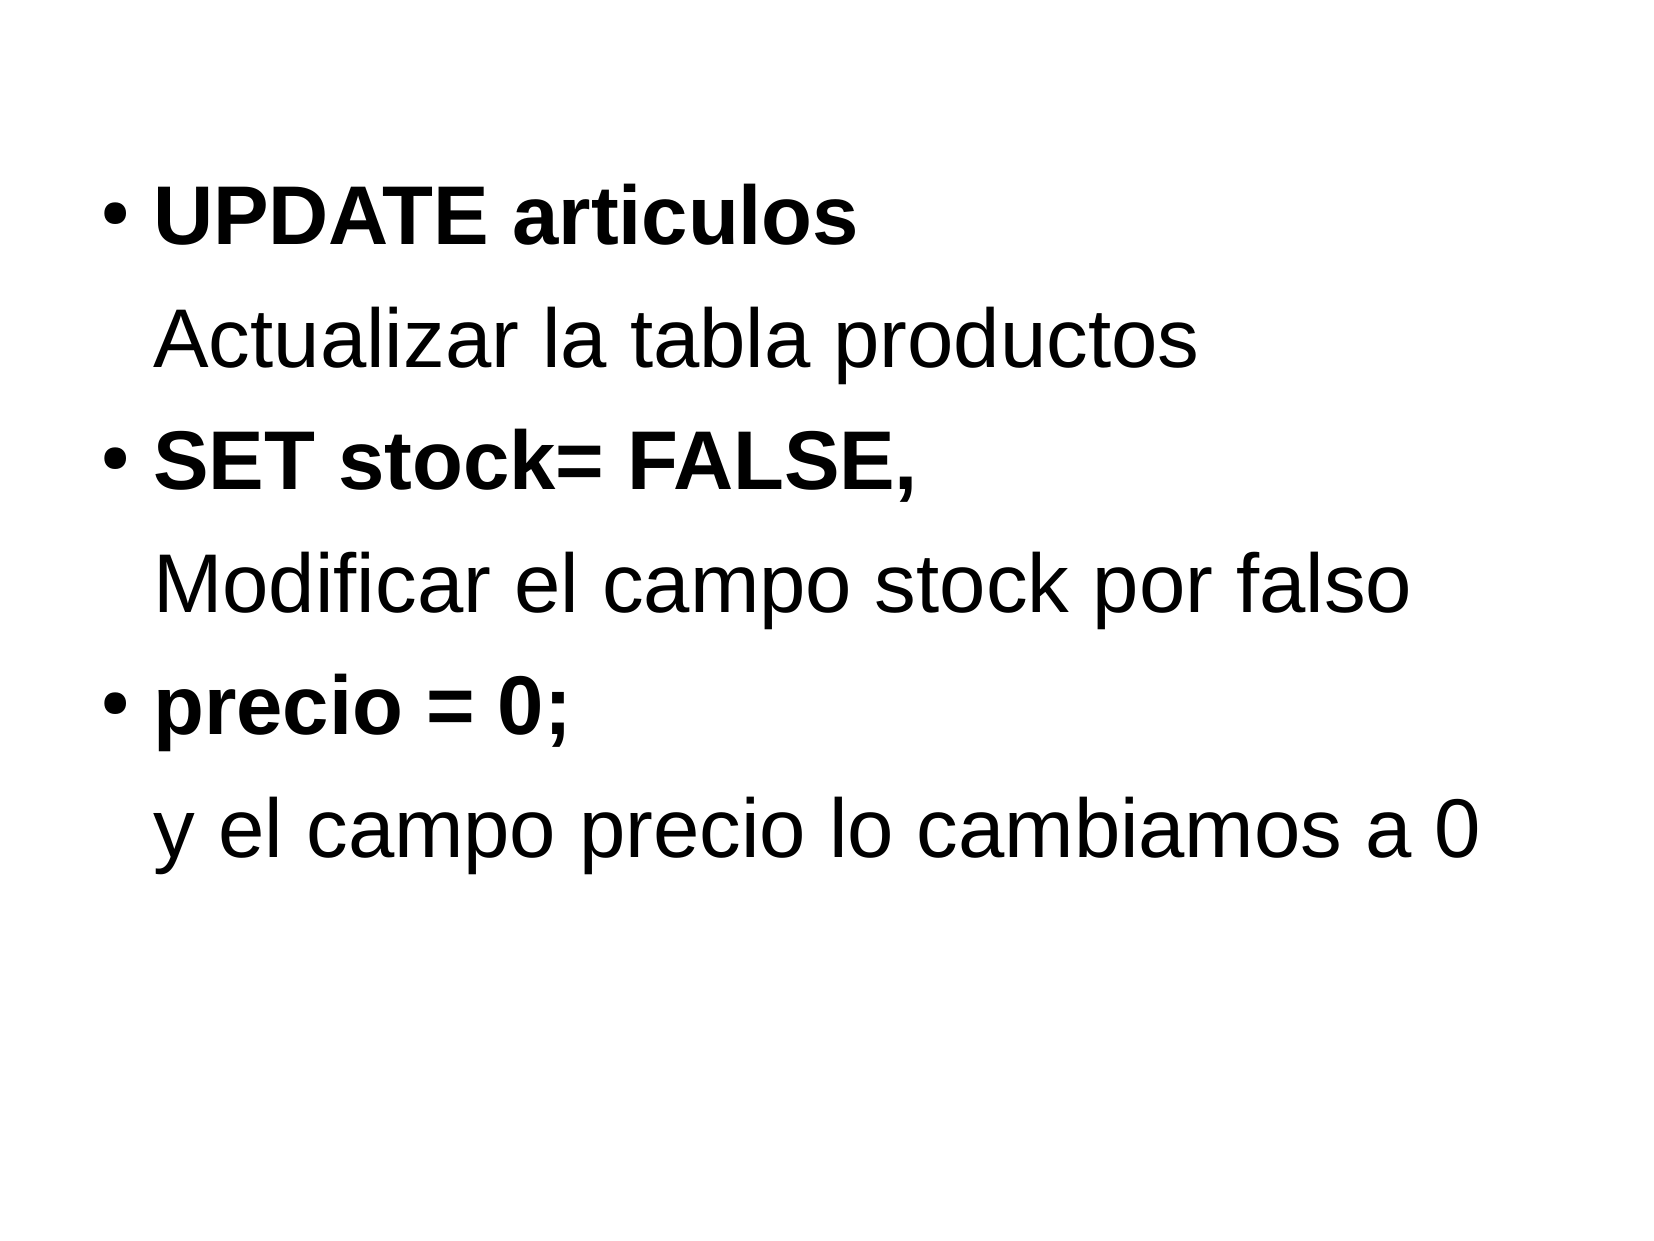

# UPDATE articulos
Actualizar la tabla productos
SET stock= FALSE,
Modificar el campo stock por falso
precio = 0;
y el campo precio lo cambiamos a 0